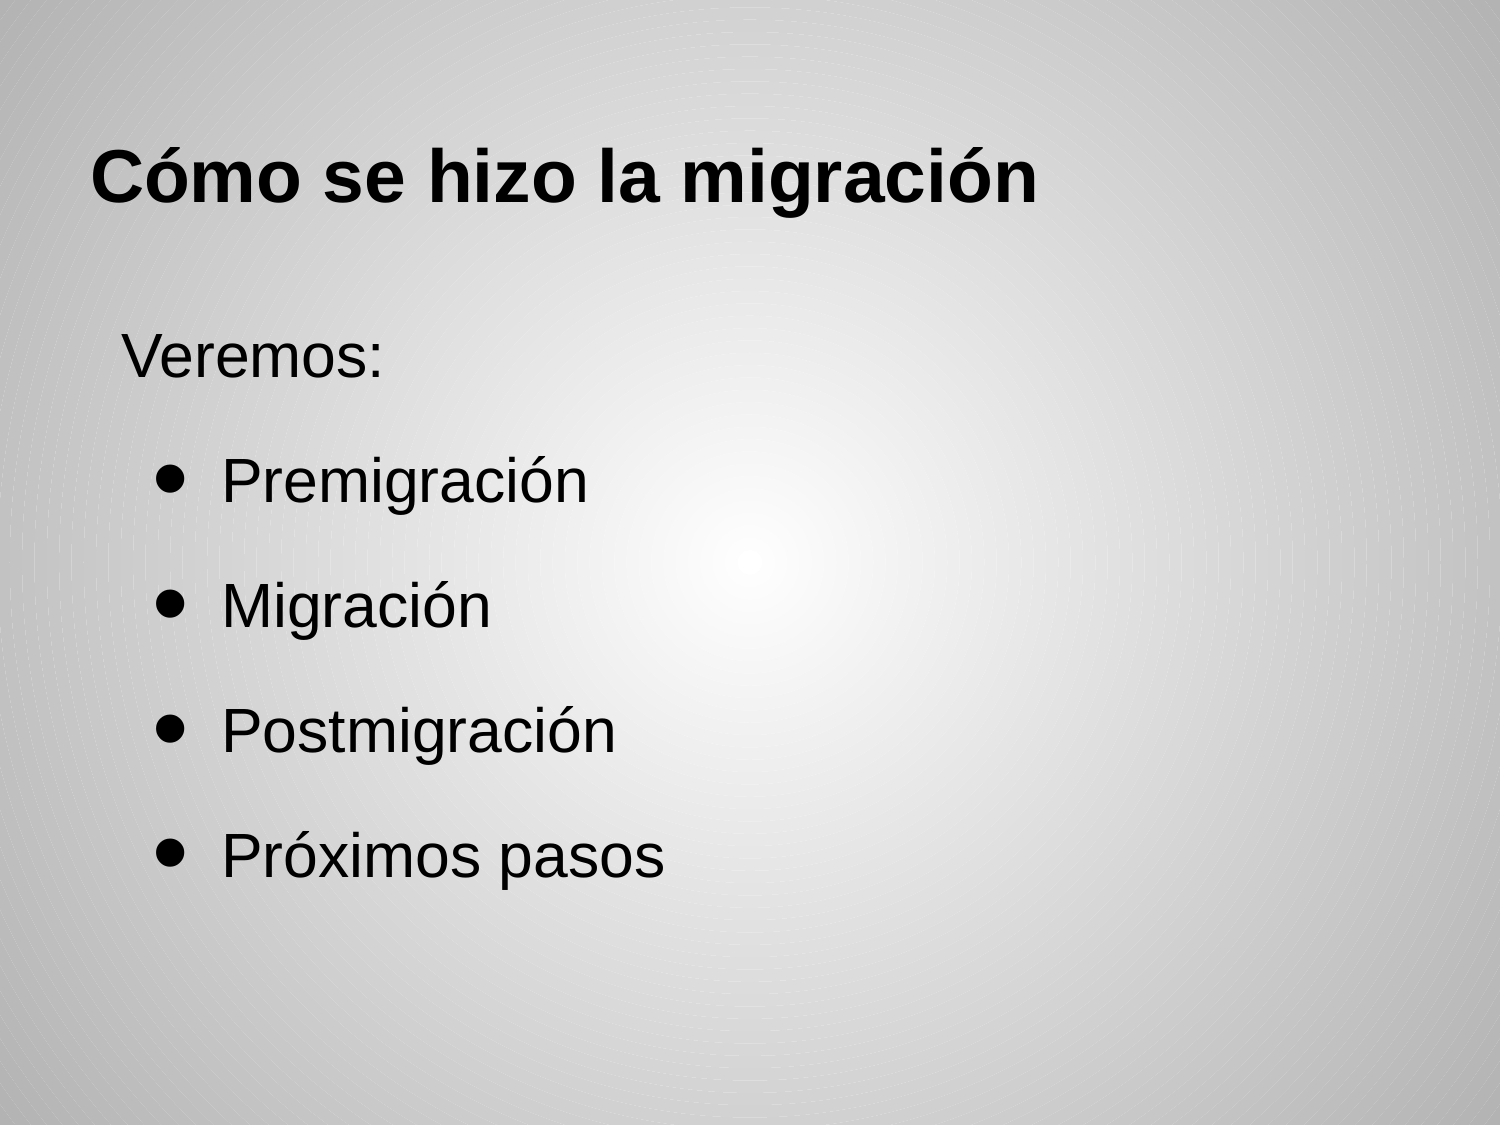

# Cómo se hizo la migración
Veremos:
Premigración
Migración
Postmigración
Próximos pasos